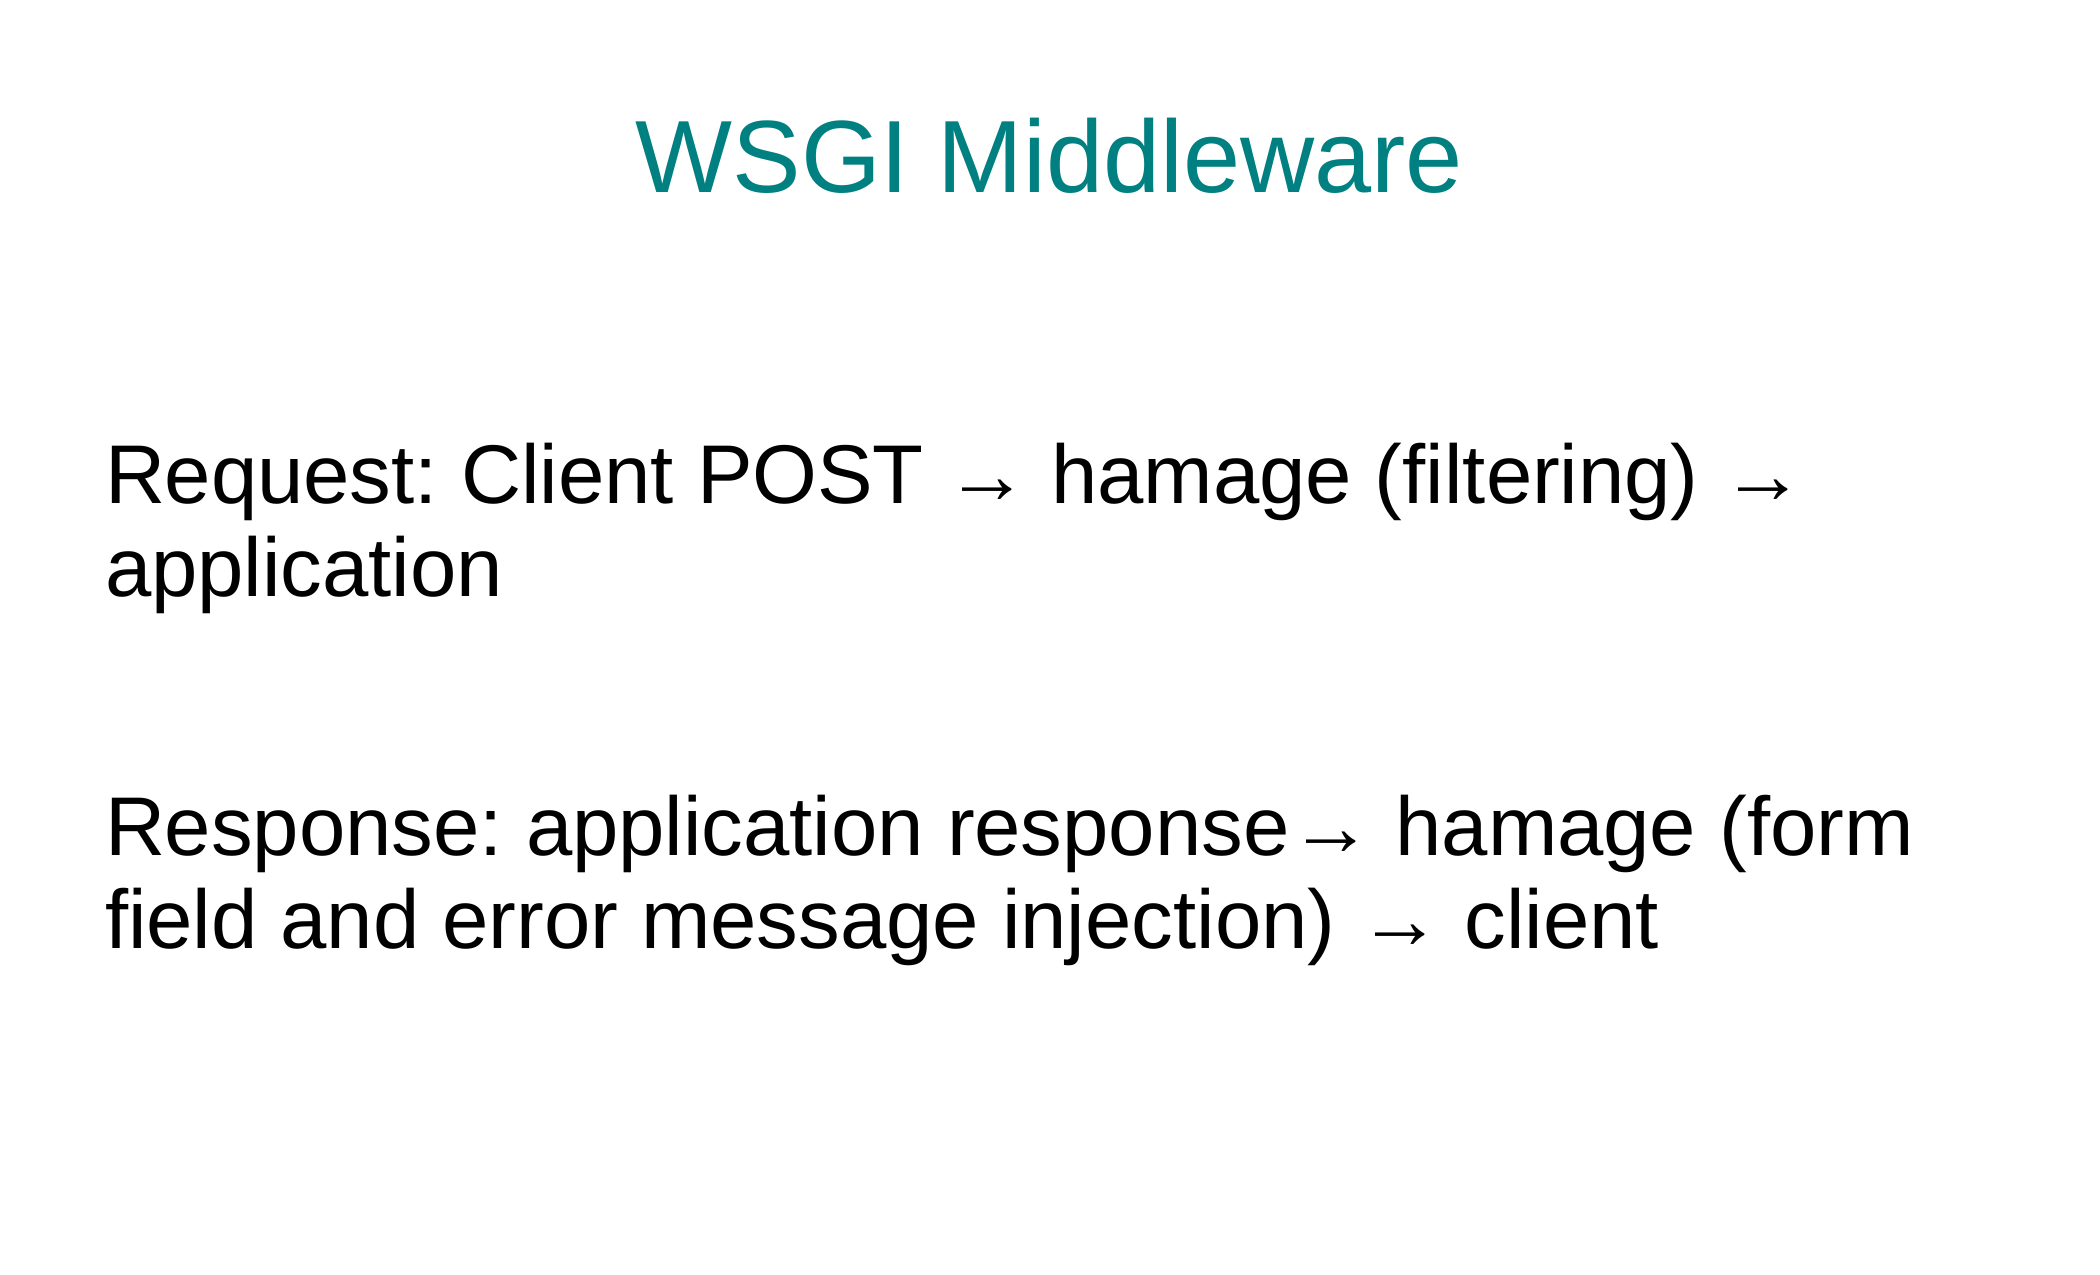

# WSGI Middleware
Request: Client POST → hamage (filtering) → application
Response: application response→ hamage (form field and error message injection) → client